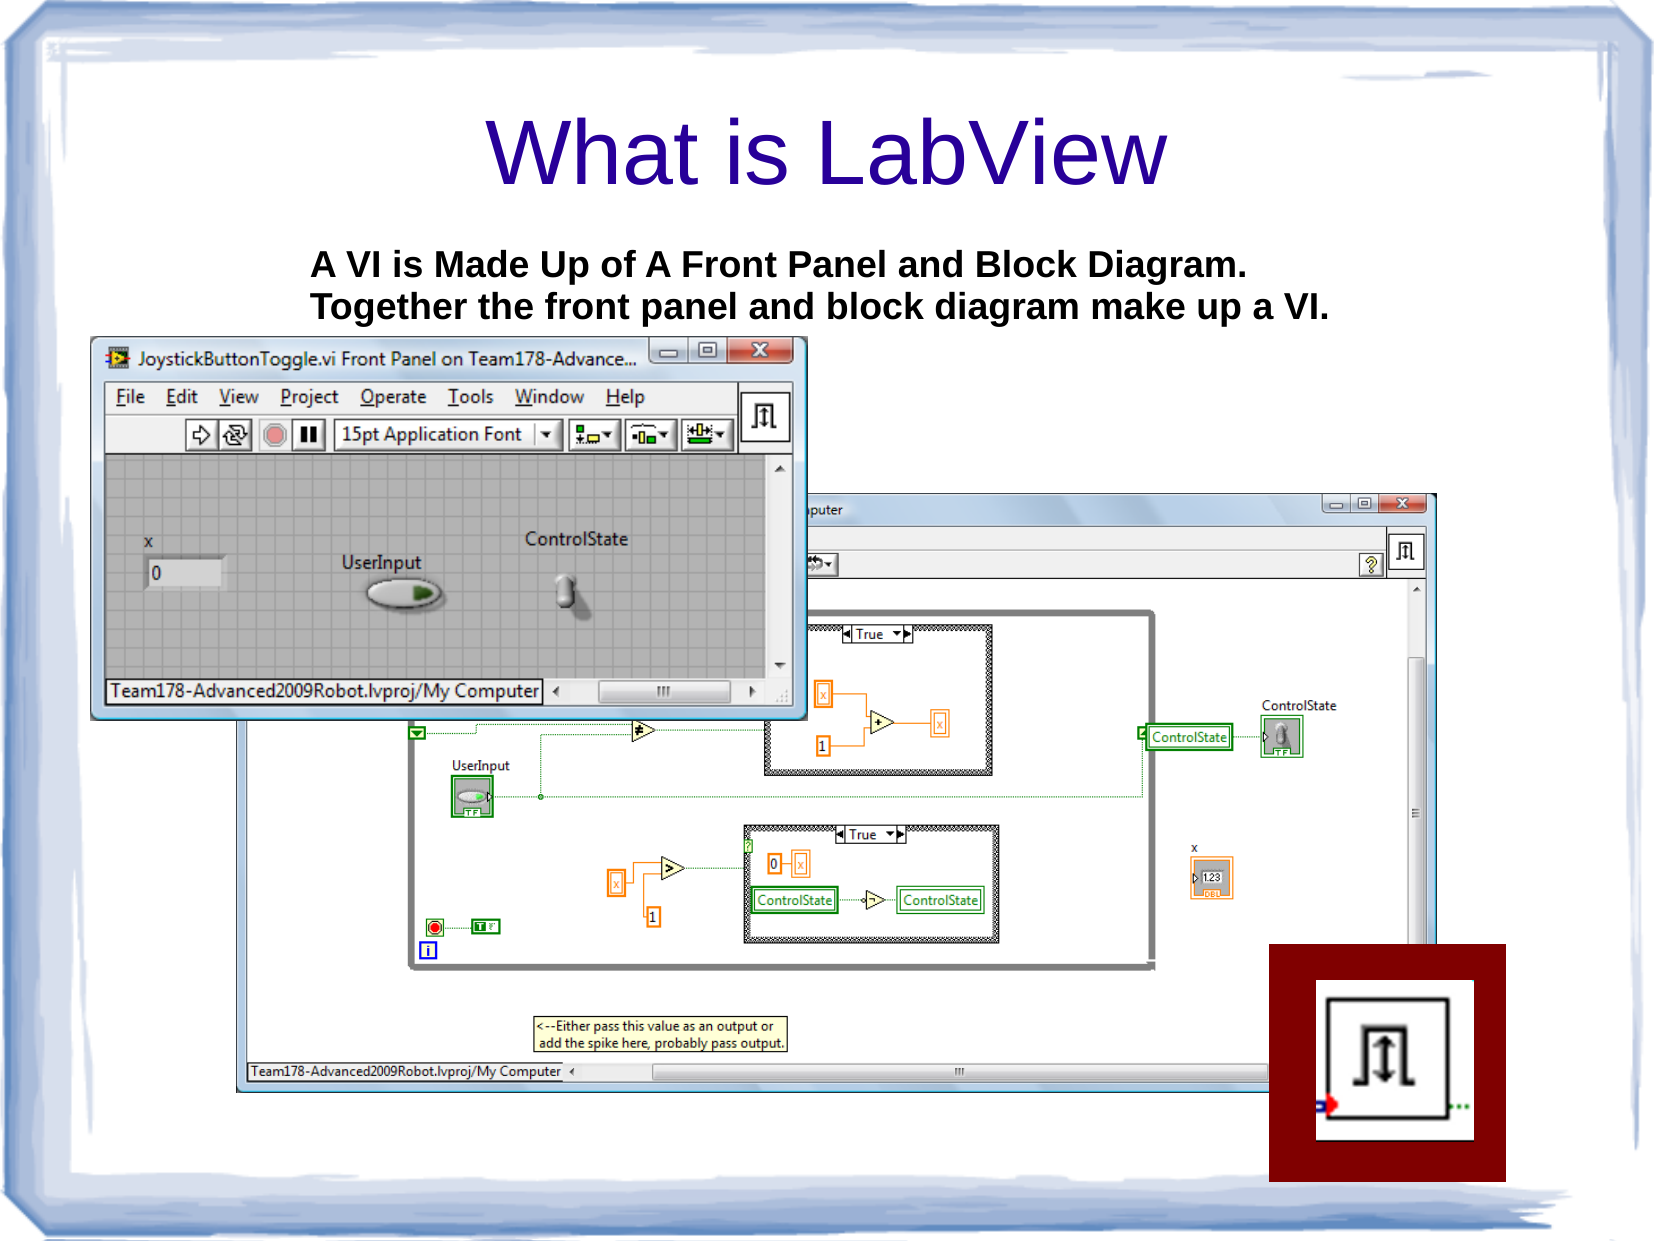

# What is LabView
A VI is Made Up of A Front Panel and Block Diagram. Together the front panel and block diagram make up a VI.